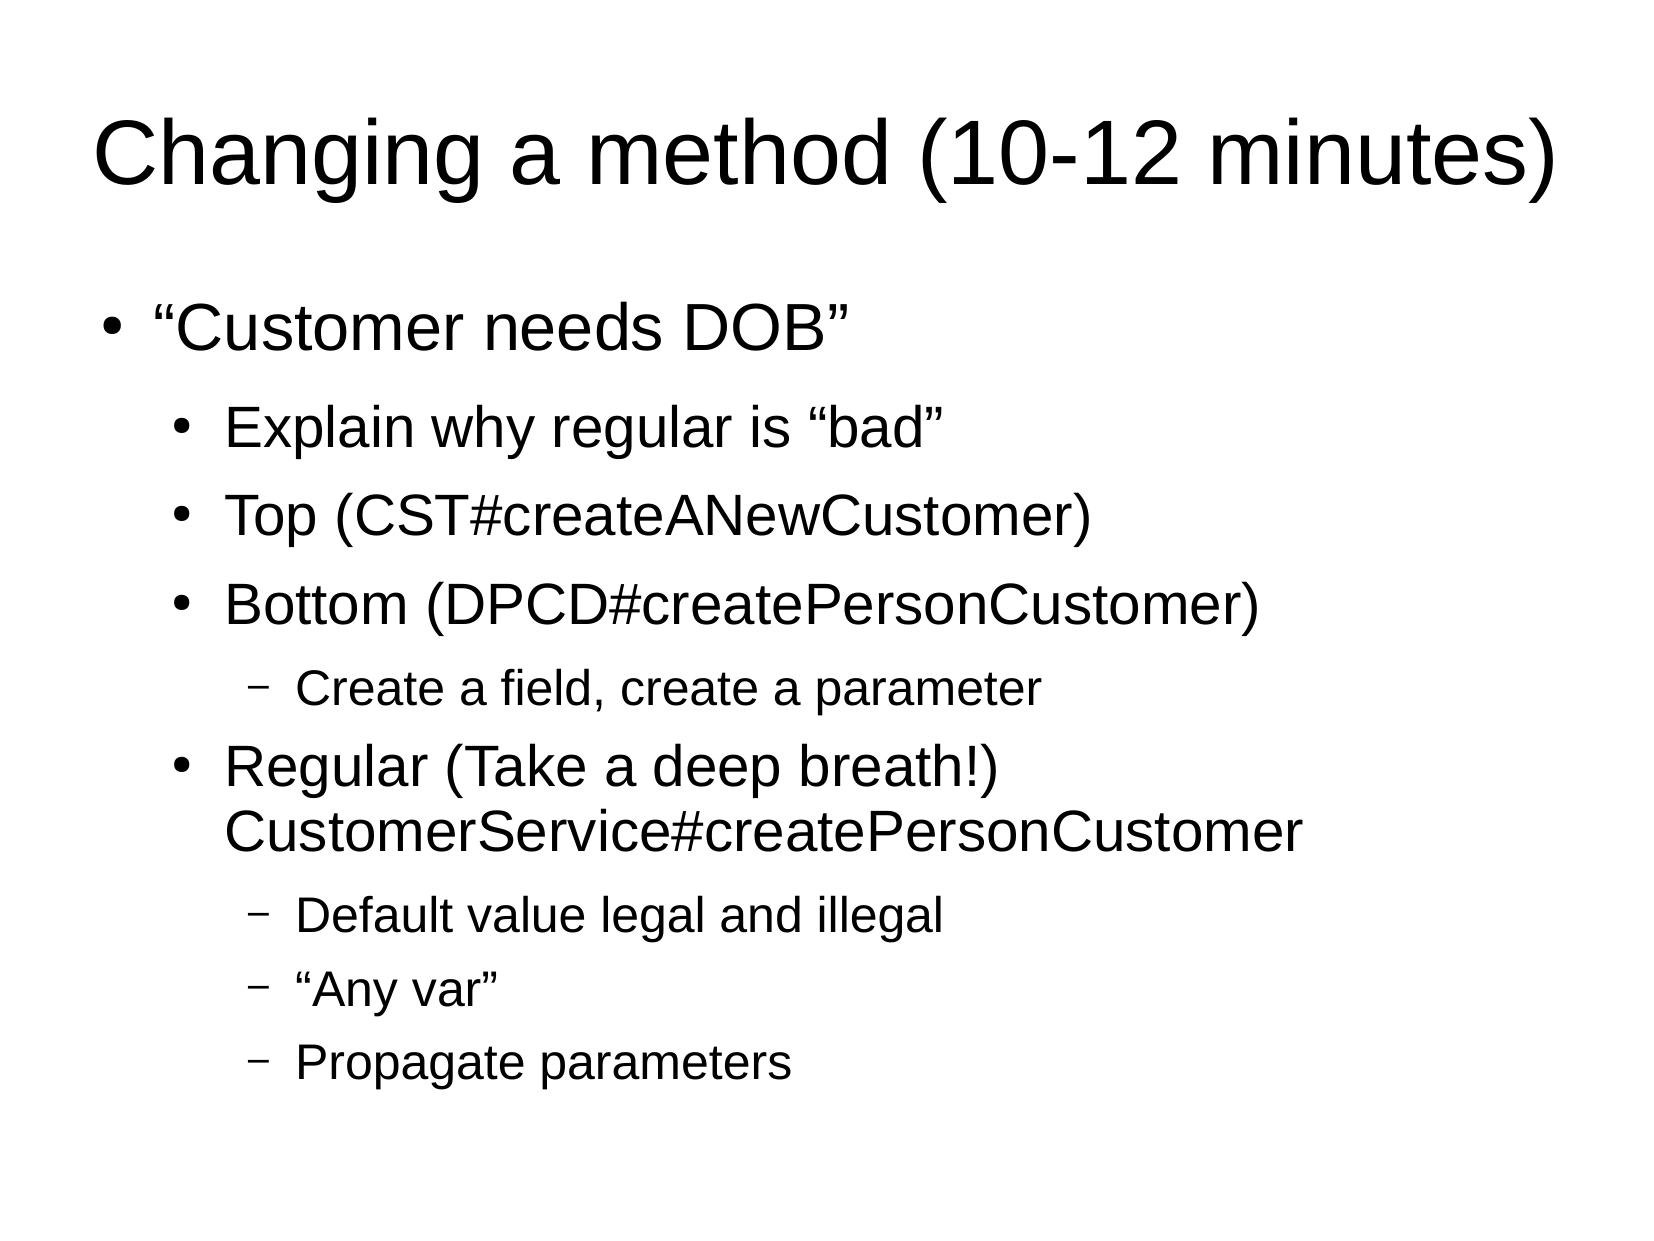

# Changing a method (10-12 minutes)
“Customer needs DOB”
Explain why regular is “bad”
Top (CST#createANewCustomer)
Bottom (DPCD#createPersonCustomer)
Create a field, create a parameter
Regular (Take a deep breath!) CustomerService#createPersonCustomer
Default value legal and illegal
“Any var”
Propagate parameters